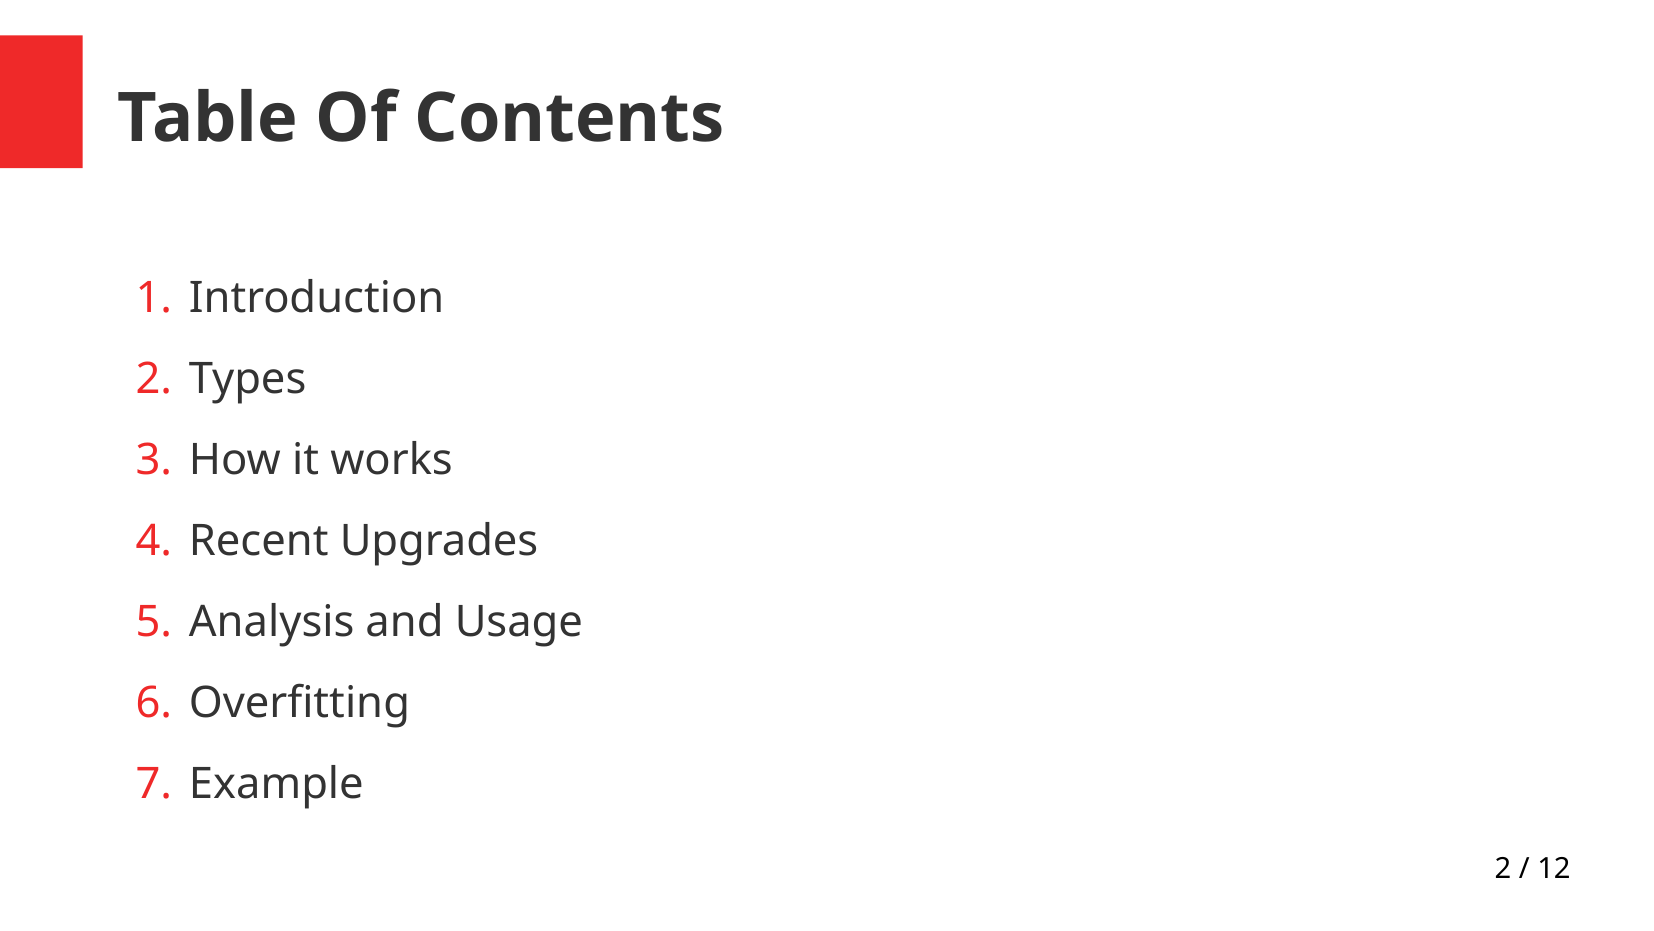

# Table Of Contents
Introduction
Types
How it works
Recent Upgrades
Analysis and Usage
Overfitting
Example
2